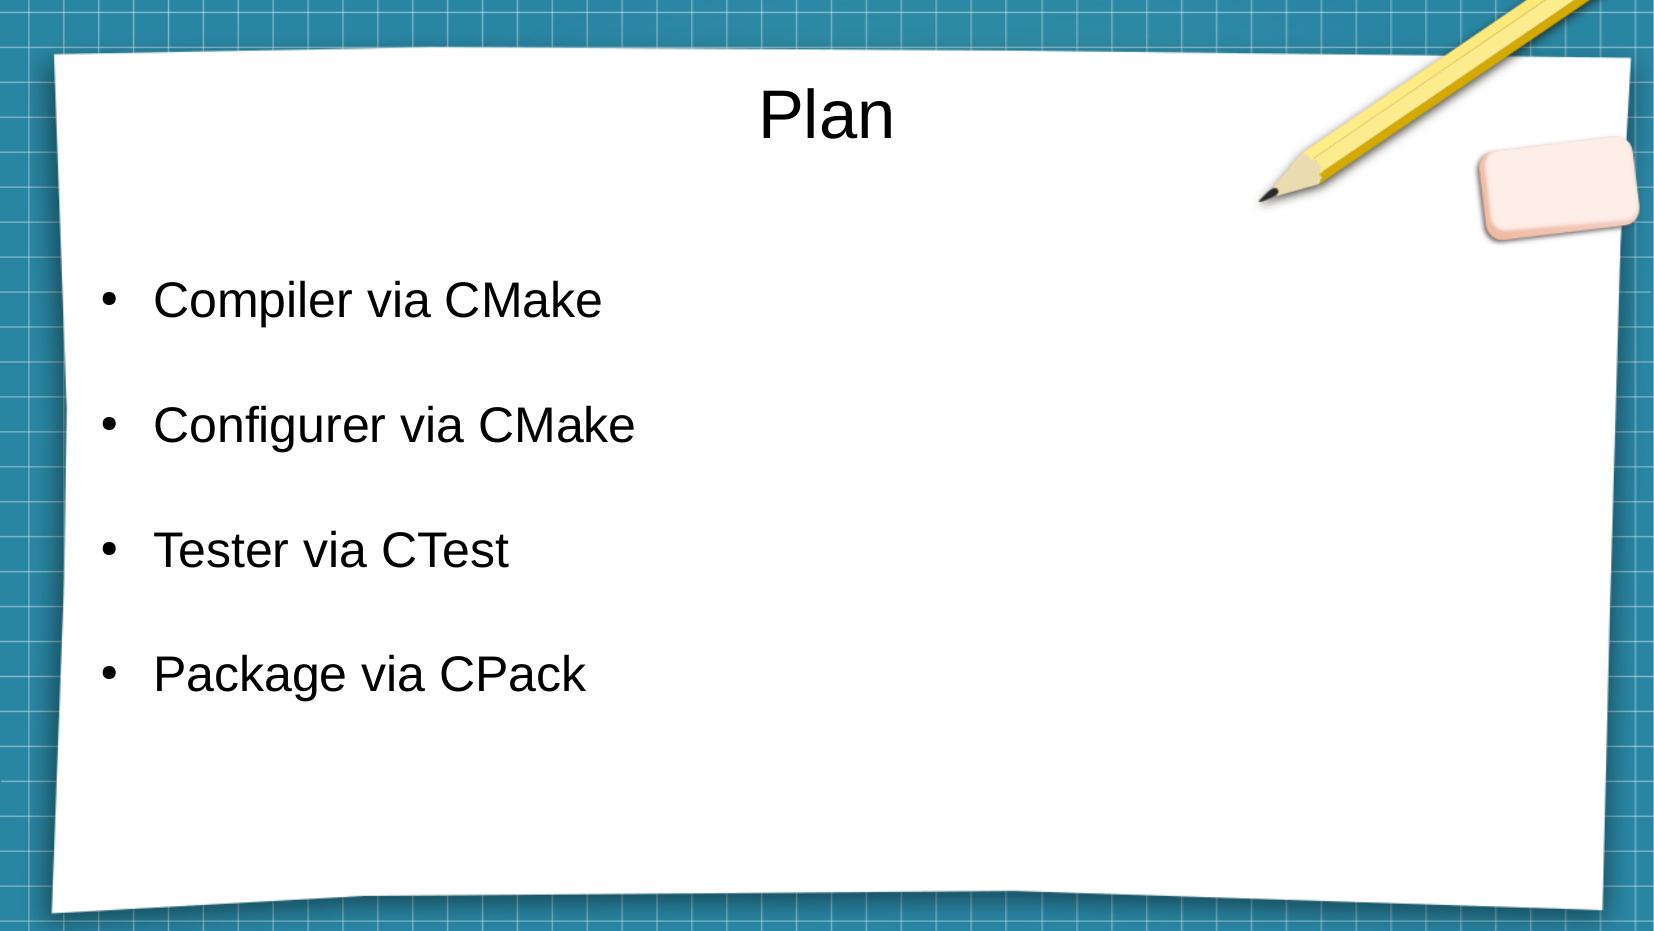

# Plan
Compiler via CMake
Configurer via CMake
Tester via CTest
Package via CPack